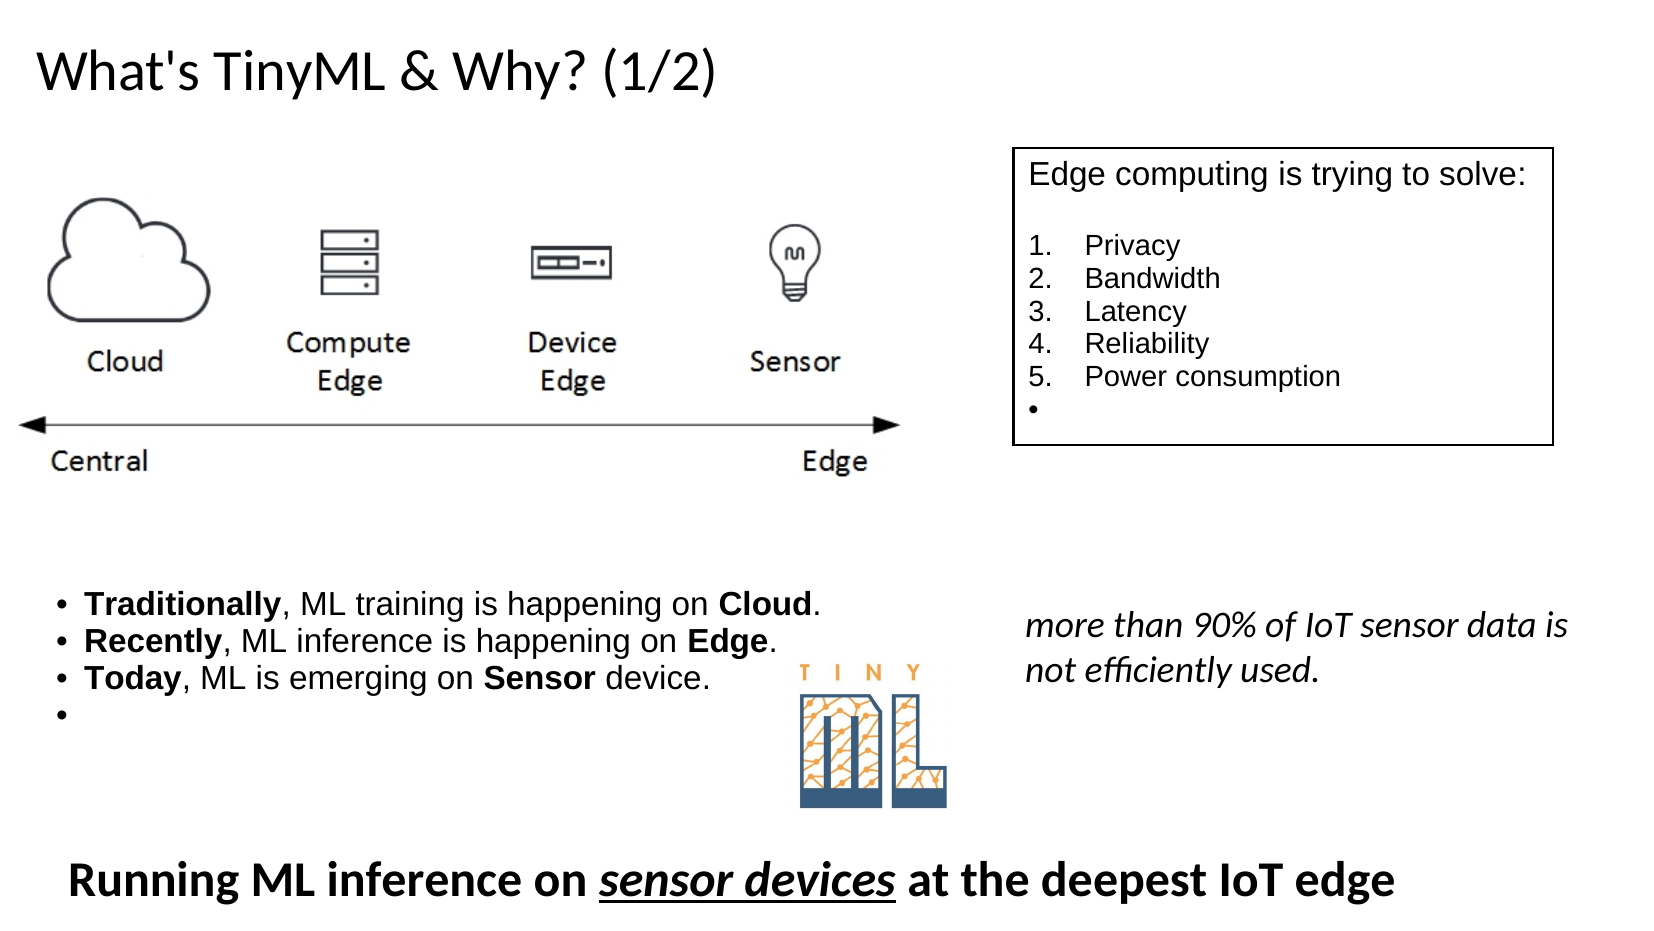

What's TinyML & Why? (1/2)
Edge computing is trying to solve:
Privacy
Bandwidth
Latency
Reliability
Power consumption
Traditionally, ML training is happening on Cloud.
Recently, ML inference is happening on Edge.
Today, ML is emerging on Sensor device.
more than 90% of IoT sensor data is not efficiently used.
Running ML inference on sensor devices at the deepest IoT edge